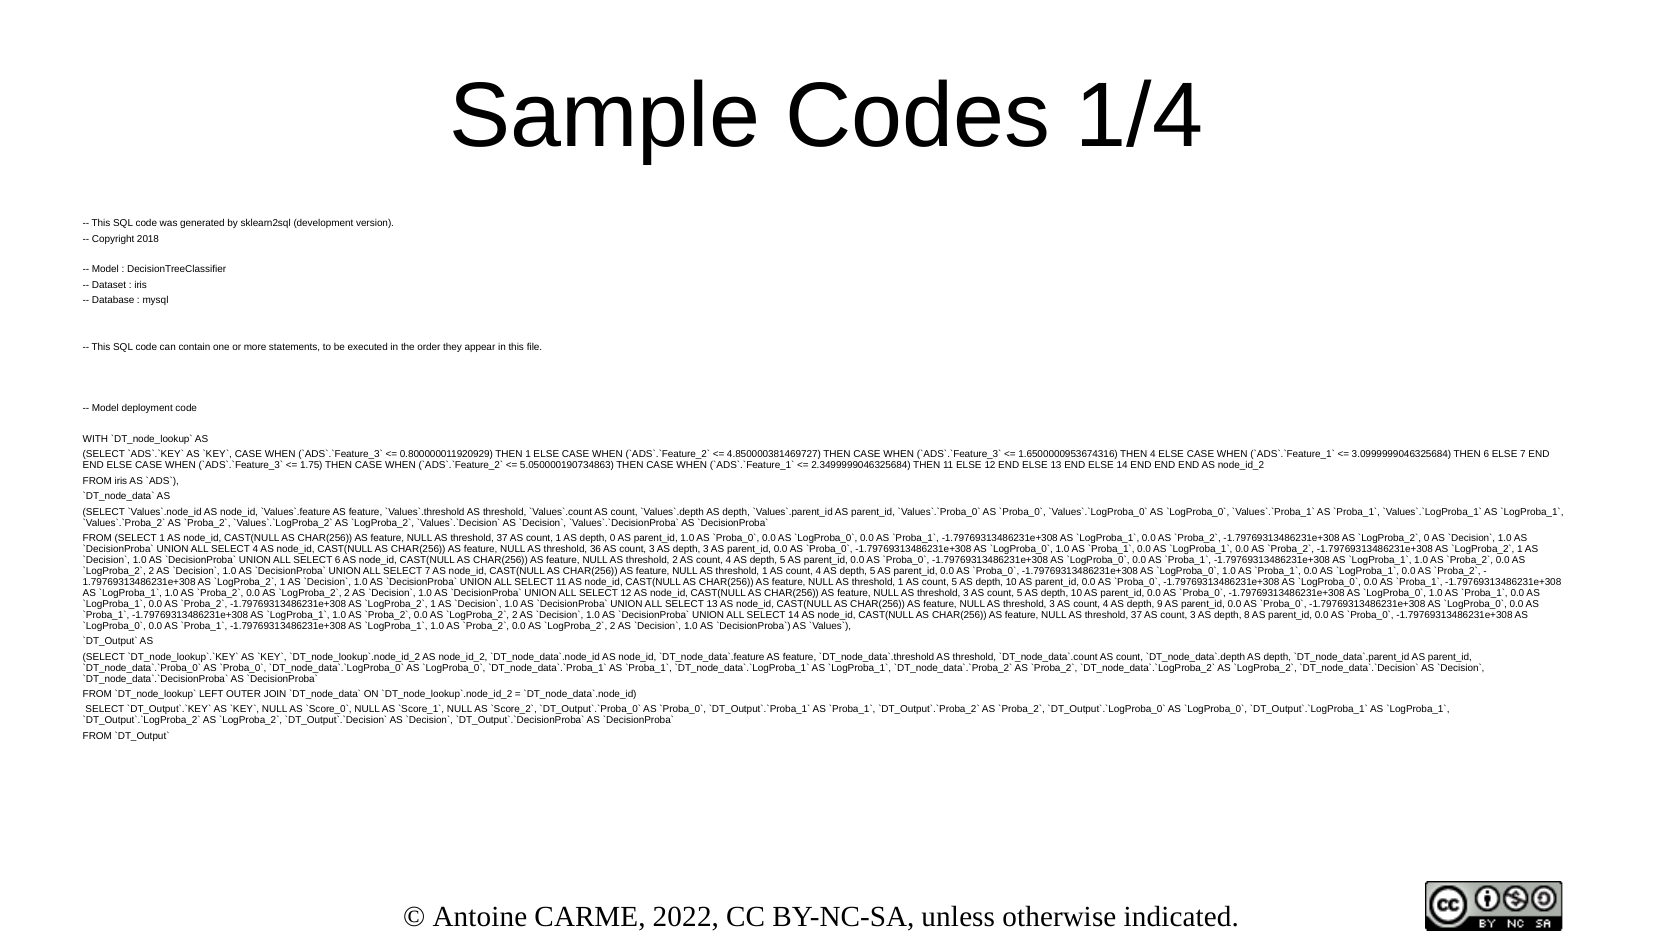

# Sample Codes 1/4
-- This SQL code was generated by sklearn2sql (development version).
-- Copyright 2018
-- Model : DecisionTreeClassifier
-- Dataset : iris
-- Database : mysql
-- This SQL code can contain one or more statements, to be executed in the order they appear in this file.
-- Model deployment code
WITH `DT_node_lookup` AS
(SELECT `ADS`.`KEY` AS `KEY`, CASE WHEN (`ADS`.`Feature_3` <= 0.800000011920929) THEN 1 ELSE CASE WHEN (`ADS`.`Feature_2` <= 4.850000381469727) THEN CASE WHEN (`ADS`.`Feature_3` <= 1.6500000953674316) THEN 4 ELSE CASE WHEN (`ADS`.`Feature_1` <= 3.0999999046325684) THEN 6 ELSE 7 END END ELSE CASE WHEN (`ADS`.`Feature_3` <= 1.75) THEN CASE WHEN (`ADS`.`Feature_2` <= 5.050000190734863) THEN CASE WHEN (`ADS`.`Feature_1` <= 2.3499999046325684) THEN 11 ELSE 12 END ELSE 13 END ELSE 14 END END END AS node_id_2
FROM iris AS `ADS`),
`DT_node_data` AS
(SELECT `Values`.node_id AS node_id, `Values`.feature AS feature, `Values`.threshold AS threshold, `Values`.count AS count, `Values`.depth AS depth, `Values`.parent_id AS parent_id, `Values`.`Proba_0` AS `Proba_0`, `Values`.`LogProba_0` AS `LogProba_0`, `Values`.`Proba_1` AS `Proba_1`, `Values`.`LogProba_1` AS `LogProba_1`, `Values`.`Proba_2` AS `Proba_2`, `Values`.`LogProba_2` AS `LogProba_2`, `Values`.`Decision` AS `Decision`, `Values`.`DecisionProba` AS `DecisionProba`
FROM (SELECT 1 AS node_id, CAST(NULL AS CHAR(256)) AS feature, NULL AS threshold, 37 AS count, 1 AS depth, 0 AS parent_id, 1.0 AS `Proba_0`, 0.0 AS `LogProba_0`, 0.0 AS `Proba_1`, -1.79769313486231e+308 AS `LogProba_1`, 0.0 AS `Proba_2`, -1.79769313486231e+308 AS `LogProba_2`, 0 AS `Decision`, 1.0 AS `DecisionProba` UNION ALL SELECT 4 AS node_id, CAST(NULL AS CHAR(256)) AS feature, NULL AS threshold, 36 AS count, 3 AS depth, 3 AS parent_id, 0.0 AS `Proba_0`, -1.79769313486231e+308 AS `LogProba_0`, 1.0 AS `Proba_1`, 0.0 AS `LogProba_1`, 0.0 AS `Proba_2`, -1.79769313486231e+308 AS `LogProba_2`, 1 AS `Decision`, 1.0 AS `DecisionProba` UNION ALL SELECT 6 AS node_id, CAST(NULL AS CHAR(256)) AS feature, NULL AS threshold, 2 AS count, 4 AS depth, 5 AS parent_id, 0.0 AS `Proba_0`, -1.79769313486231e+308 AS `LogProba_0`, 0.0 AS `Proba_1`, -1.79769313486231e+308 AS `LogProba_1`, 1.0 AS `Proba_2`, 0.0 AS `LogProba_2`, 2 AS `Decision`, 1.0 AS `DecisionProba` UNION ALL SELECT 7 AS node_id, CAST(NULL AS CHAR(256)) AS feature, NULL AS threshold, 1 AS count, 4 AS depth, 5 AS parent_id, 0.0 AS `Proba_0`, -1.79769313486231e+308 AS `LogProba_0`, 1.0 AS `Proba_1`, 0.0 AS `LogProba_1`, 0.0 AS `Proba_2`, -1.79769313486231e+308 AS `LogProba_2`, 1 AS `Decision`, 1.0 AS `DecisionProba` UNION ALL SELECT 11 AS node_id, CAST(NULL AS CHAR(256)) AS feature, NULL AS threshold, 1 AS count, 5 AS depth, 10 AS parent_id, 0.0 AS `Proba_0`, -1.79769313486231e+308 AS `LogProba_0`, 0.0 AS `Proba_1`, -1.79769313486231e+308 AS `LogProba_1`, 1.0 AS `Proba_2`, 0.0 AS `LogProba_2`, 2 AS `Decision`, 1.0 AS `DecisionProba` UNION ALL SELECT 12 AS node_id, CAST(NULL AS CHAR(256)) AS feature, NULL AS threshold, 3 AS count, 5 AS depth, 10 AS parent_id, 0.0 AS `Proba_0`, -1.79769313486231e+308 AS `LogProba_0`, 1.0 AS `Proba_1`, 0.0 AS `LogProba_1`, 0.0 AS `Proba_2`, -1.79769313486231e+308 AS `LogProba_2`, 1 AS `Decision`, 1.0 AS `DecisionProba` UNION ALL SELECT 13 AS node_id, CAST(NULL AS CHAR(256)) AS feature, NULL AS threshold, 3 AS count, 4 AS depth, 9 AS parent_id, 0.0 AS `Proba_0`, -1.79769313486231e+308 AS `LogProba_0`, 0.0 AS `Proba_1`, -1.79769313486231e+308 AS `LogProba_1`, 1.0 AS `Proba_2`, 0.0 AS `LogProba_2`, 2 AS `Decision`, 1.0 AS `DecisionProba` UNION ALL SELECT 14 AS node_id, CAST(NULL AS CHAR(256)) AS feature, NULL AS threshold, 37 AS count, 3 AS depth, 8 AS parent_id, 0.0 AS `Proba_0`, -1.79769313486231e+308 AS `LogProba_0`, 0.0 AS `Proba_1`, -1.79769313486231e+308 AS `LogProba_1`, 1.0 AS `Proba_2`, 0.0 AS `LogProba_2`, 2 AS `Decision`, 1.0 AS `DecisionProba`) AS `Values`),
`DT_Output` AS
(SELECT `DT_node_lookup`.`KEY` AS `KEY`, `DT_node_lookup`.node_id_2 AS node_id_2, `DT_node_data`.node_id AS node_id, `DT_node_data`.feature AS feature, `DT_node_data`.threshold AS threshold, `DT_node_data`.count AS count, `DT_node_data`.depth AS depth, `DT_node_data`.parent_id AS parent_id, `DT_node_data`.`Proba_0` AS `Proba_0`, `DT_node_data`.`LogProba_0` AS `LogProba_0`, `DT_node_data`.`Proba_1` AS `Proba_1`, `DT_node_data`.`LogProba_1` AS `LogProba_1`, `DT_node_data`.`Proba_2` AS `Proba_2`, `DT_node_data`.`LogProba_2` AS `LogProba_2`, `DT_node_data`.`Decision` AS `Decision`, `DT_node_data`.`DecisionProba` AS `DecisionProba`
FROM `DT_node_lookup` LEFT OUTER JOIN `DT_node_data` ON `DT_node_lookup`.node_id_2 = `DT_node_data`.node_id)
 SELECT `DT_Output`.`KEY` AS `KEY`, NULL AS `Score_0`, NULL AS `Score_1`, NULL AS `Score_2`, `DT_Output`.`Proba_0` AS `Proba_0`, `DT_Output`.`Proba_1` AS `Proba_1`, `DT_Output`.`Proba_2` AS `Proba_2`, `DT_Output`.`LogProba_0` AS `LogProba_0`, `DT_Output`.`LogProba_1` AS `LogProba_1`, `DT_Output`.`LogProba_2` AS `LogProba_2`, `DT_Output`.`Decision` AS `Decision`, `DT_Output`.`DecisionProba` AS `DecisionProba`
FROM `DT_Output`